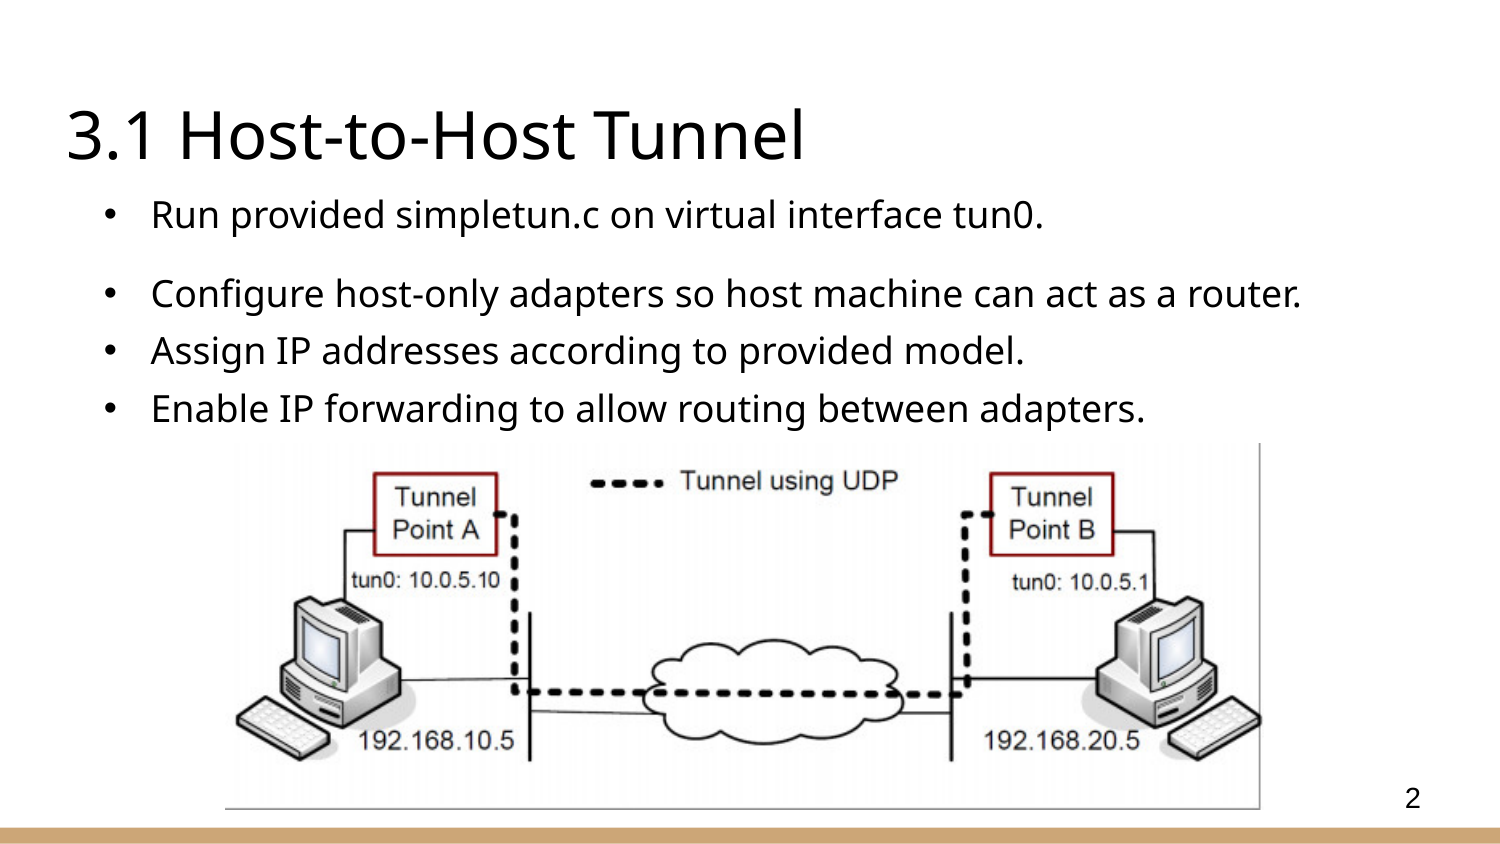

# 3.1 Host-to-Host Tunnel
Run provided simpletun.c on virtual interface tun0.
Configure host-only adapters so host machine can act as a router.
Assign IP addresses according to provided model.
Enable IP forwarding to allow routing between adapters.